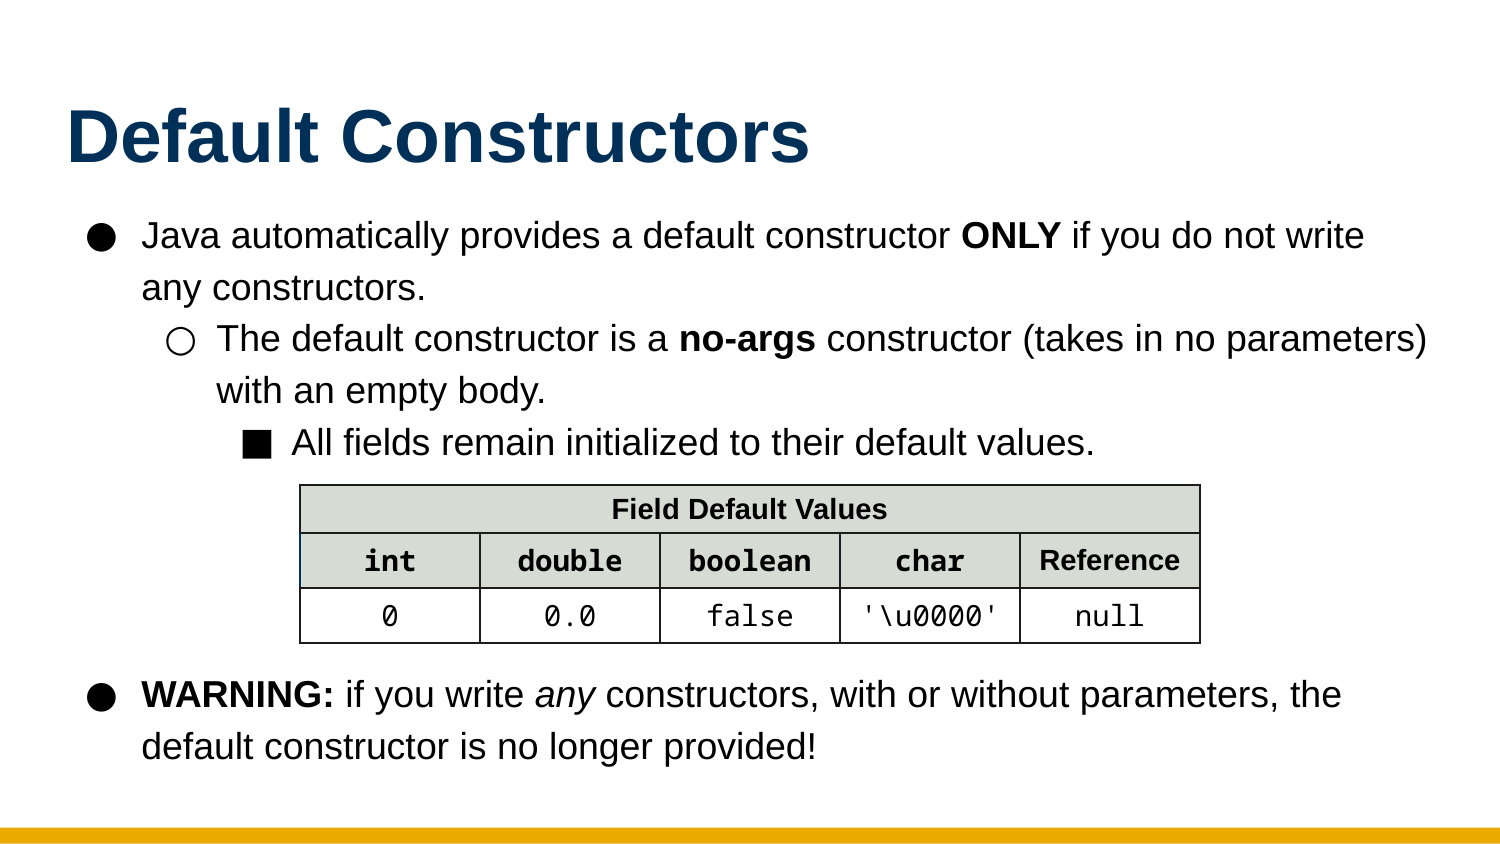

# Default Constructors
Java automatically provides a default constructor ONLY if you do not write any constructors.
The default constructor is a no-args constructor (takes in no parameters) with an empty body.
All fields remain initialized to their default values.
WARNING: if you write any constructors, with or without parameters, the default constructor is no longer provided!
| Field Default Values | | | | |
| --- | --- | --- | --- | --- |
| int | double | boolean | char | Reference |
| 0 | 0.0 | false | '\u0000' | null |